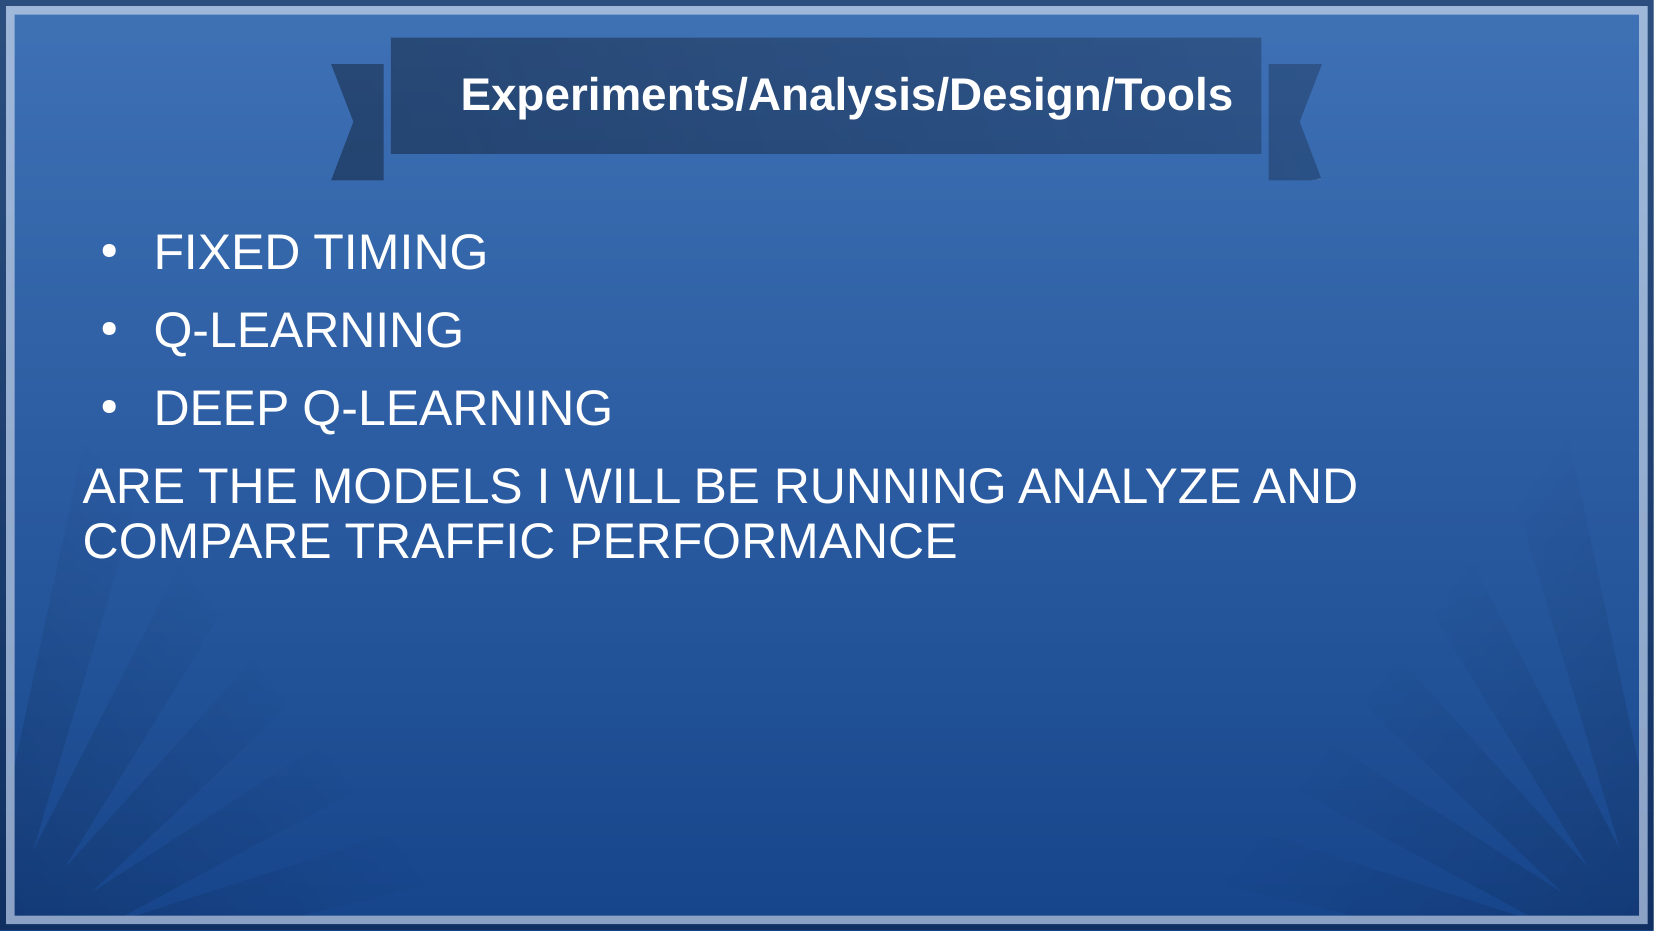

# Experiments/Analysis/Design/Tools
FIXED TIMING
Q-LEARNING
DEEP Q-LEARNING
ARE THE MODELS I WILL BE RUNNING ANALYZE AND COMPARE TRAFFIC PERFORMANCE